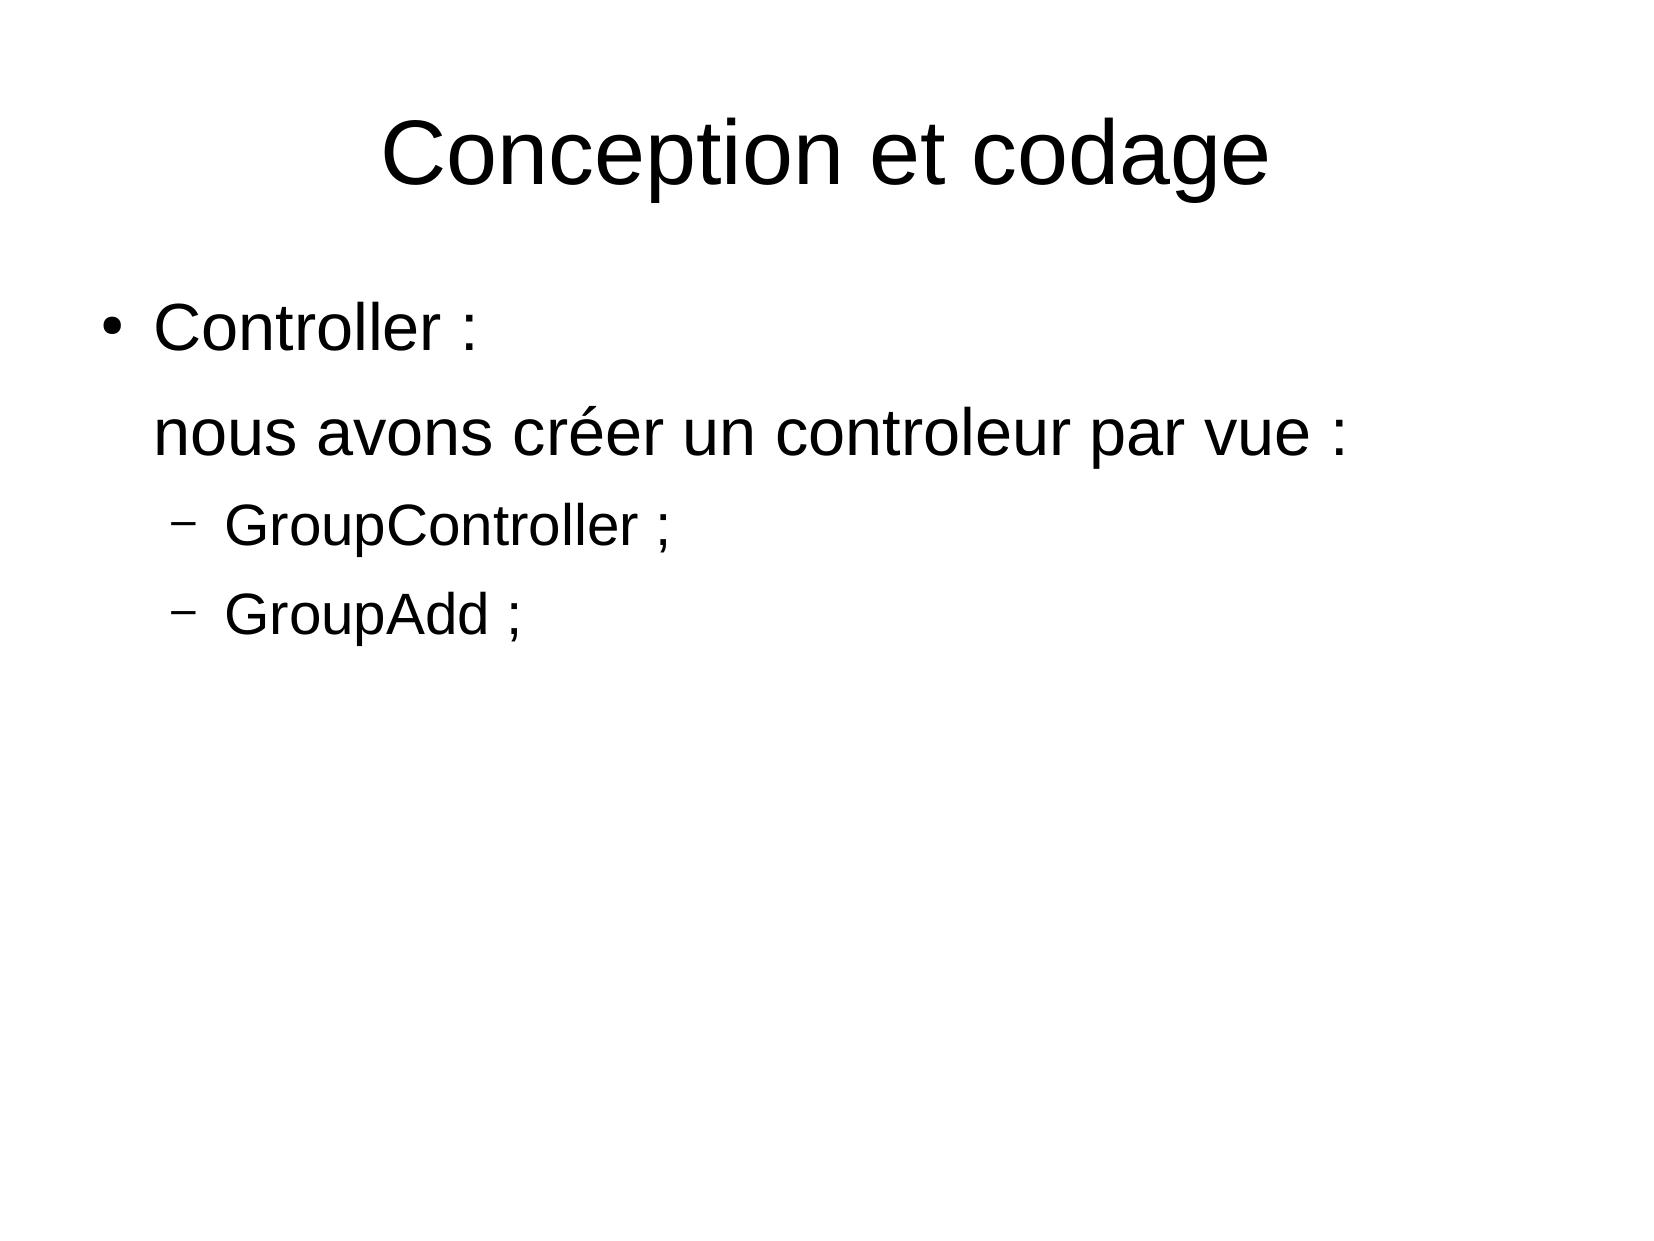

# Conception et codage
Controller :
nous avons créer un controleur par vue :
GroupController ;
GroupAdd ;